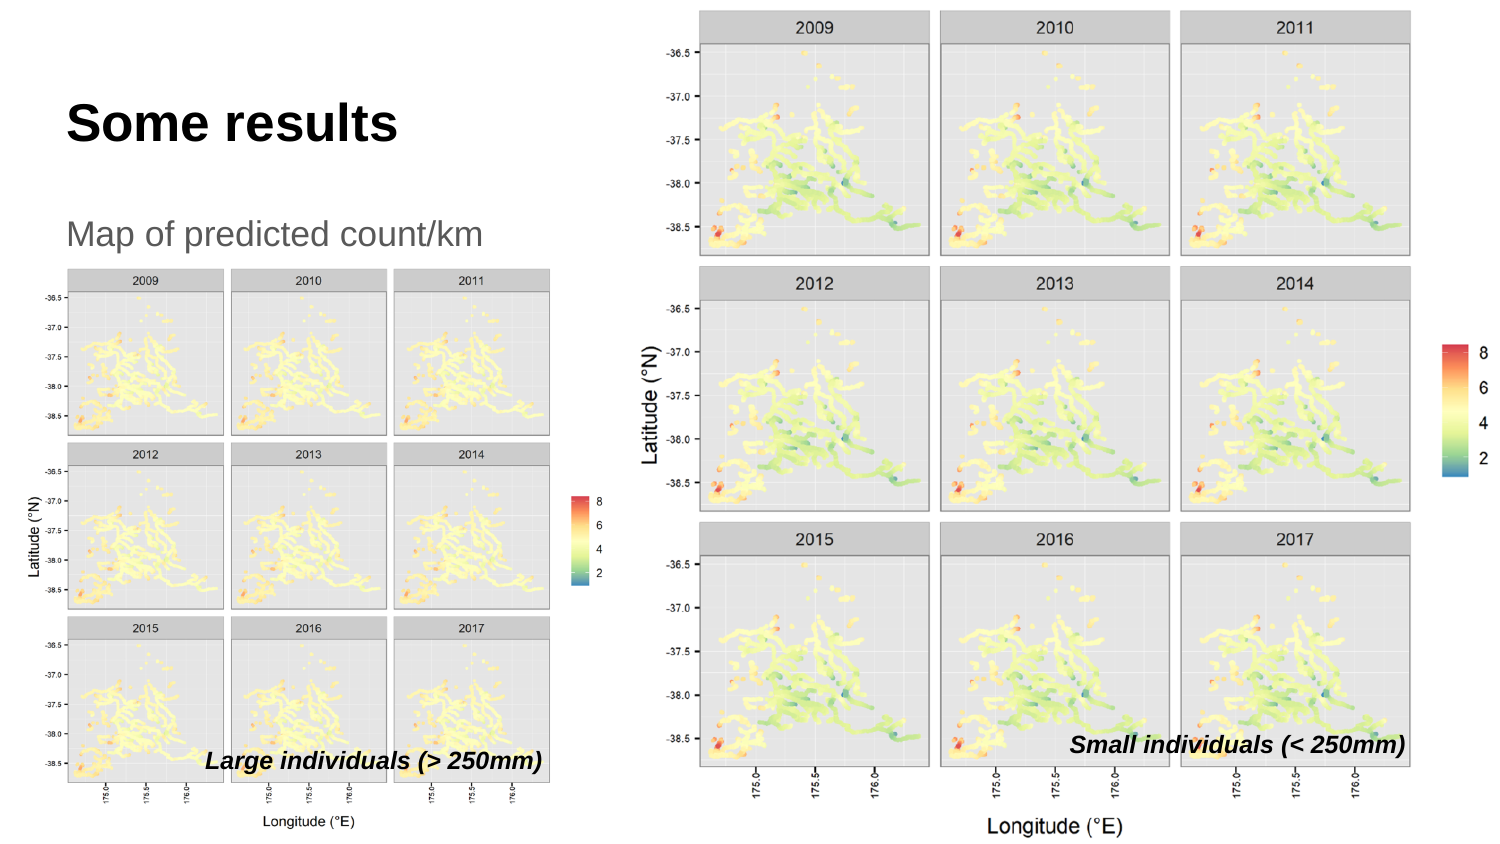

# Some results
Map of predicted count/km
Small individuals (< 250mm)
Large individuals (> 250mm)